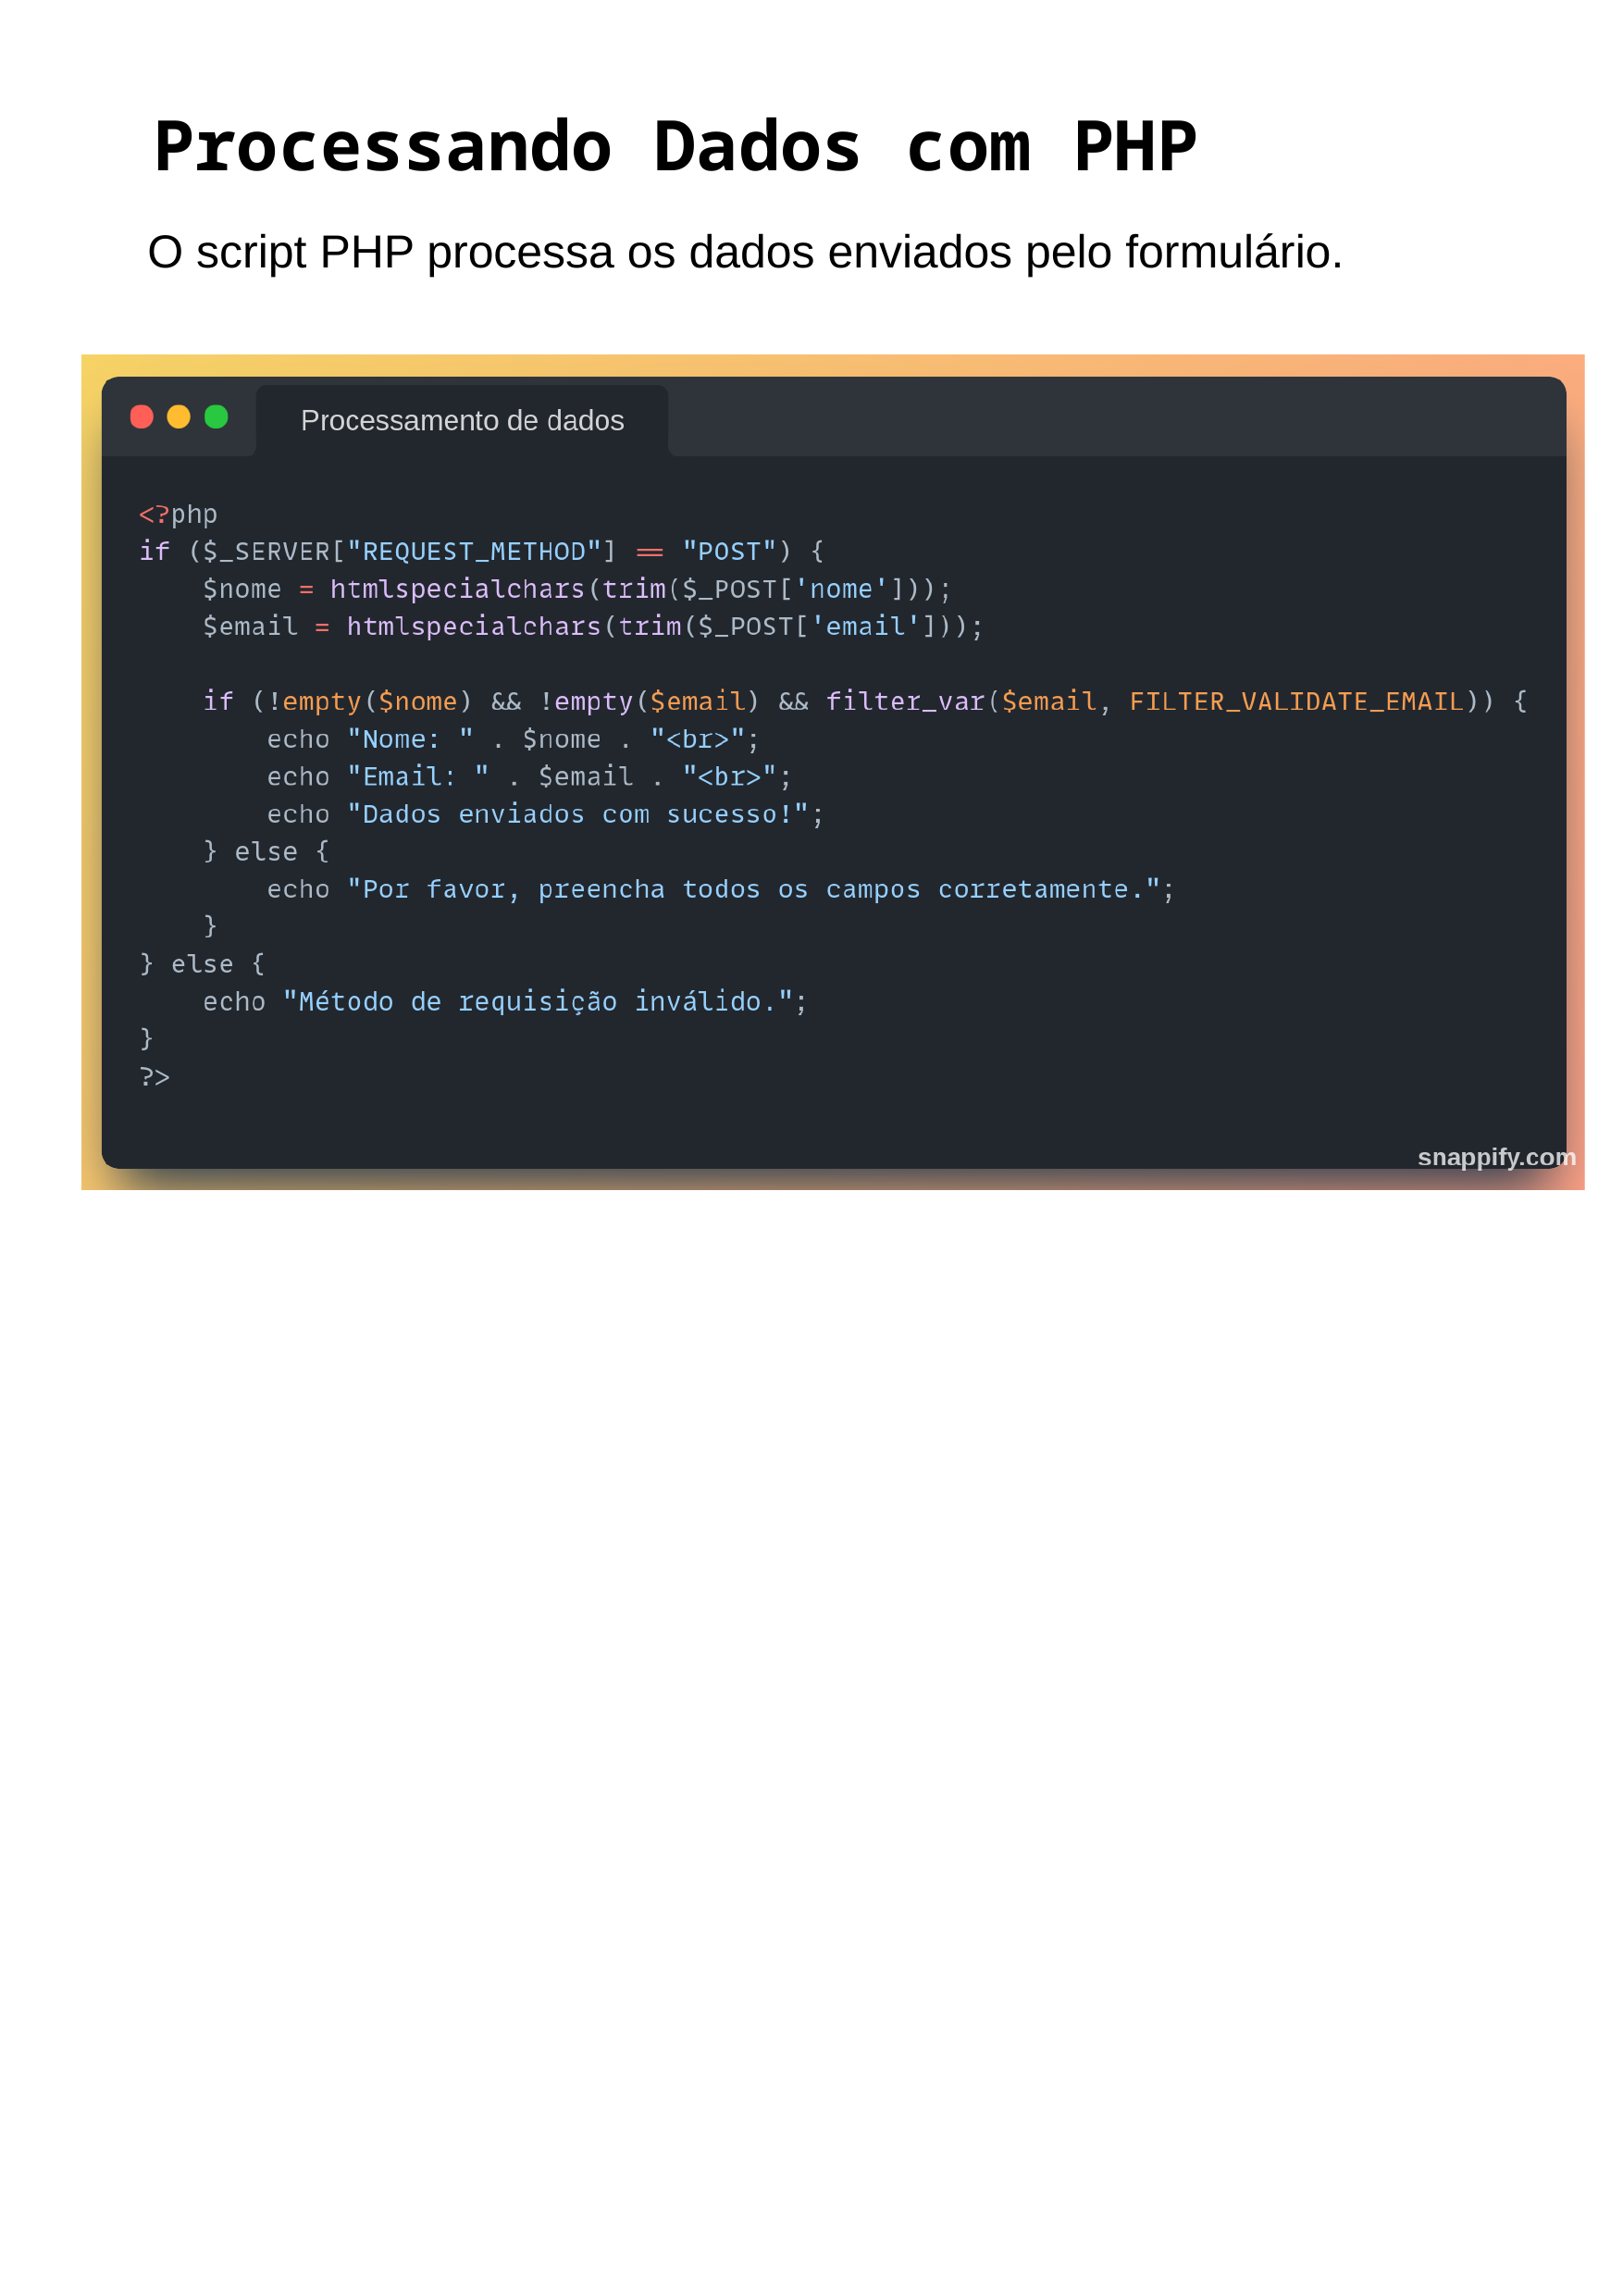

Processando Dados com PHP
# O script PHP processa os dados enviados pelo formulário.